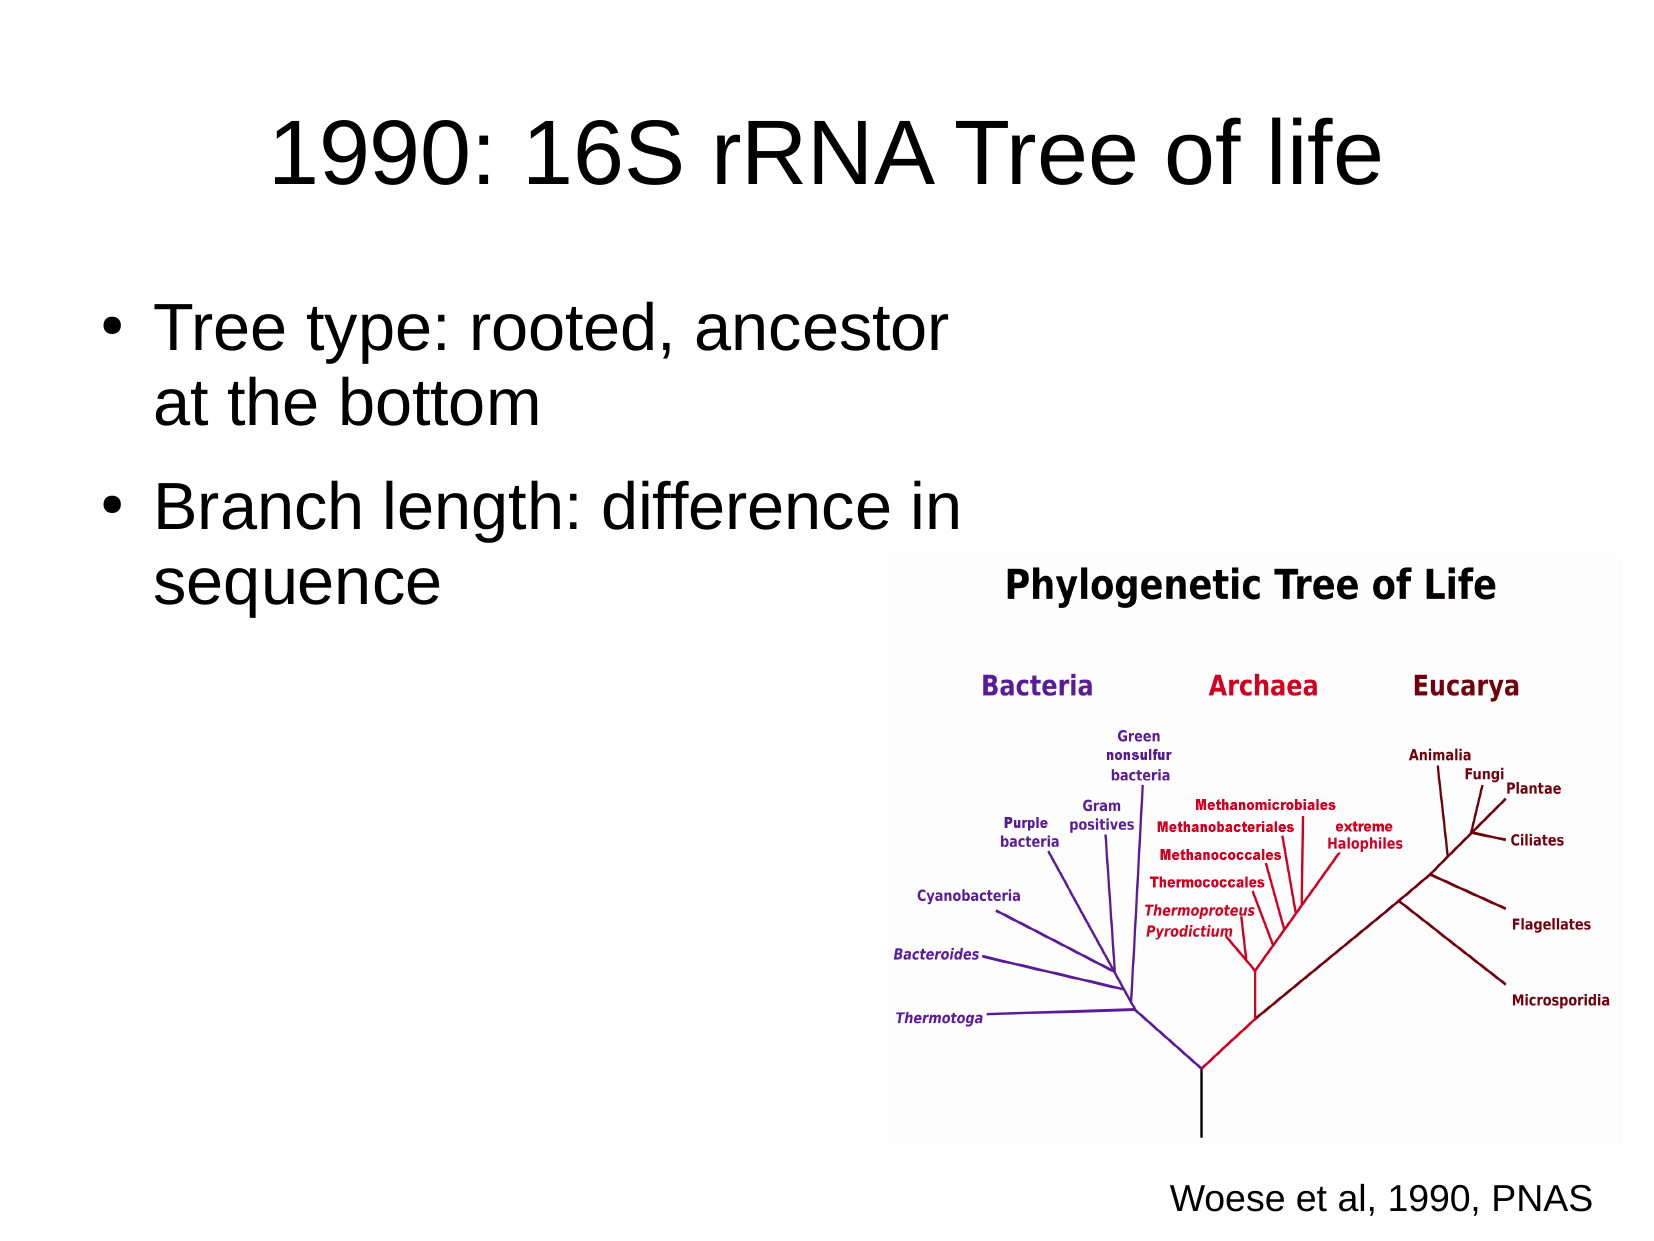

# 1990: 16S rRNA Tree of life
Tree type: rooted, ancestor at the bottom
Branch length: difference in sequence
Woese et al, 1990, PNAS